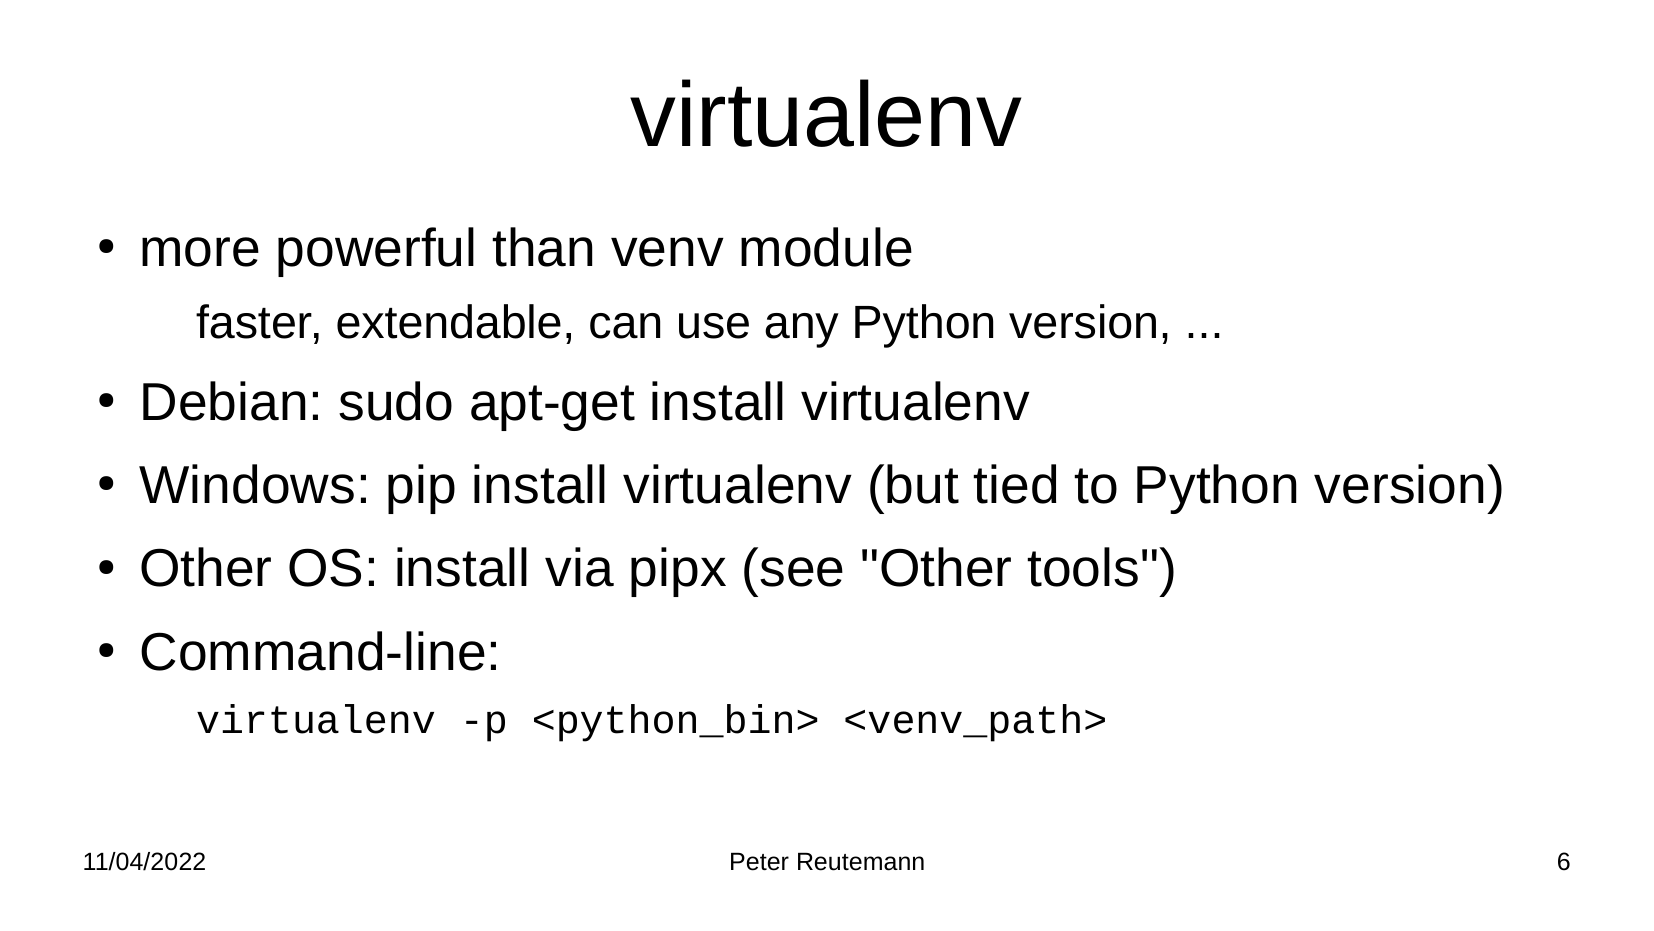

# virtualenv
more powerful than venv module
faster, extendable, can use any Python version, ...
Debian: sudo apt-get install virtualenv
Windows: pip install virtualenv (but tied to Python version)
Other OS: install via pipx (see "Other tools")
Command-line:
virtualenv -p <python_bin> <venv_path>
11/04/2022
Peter Reutemann
6